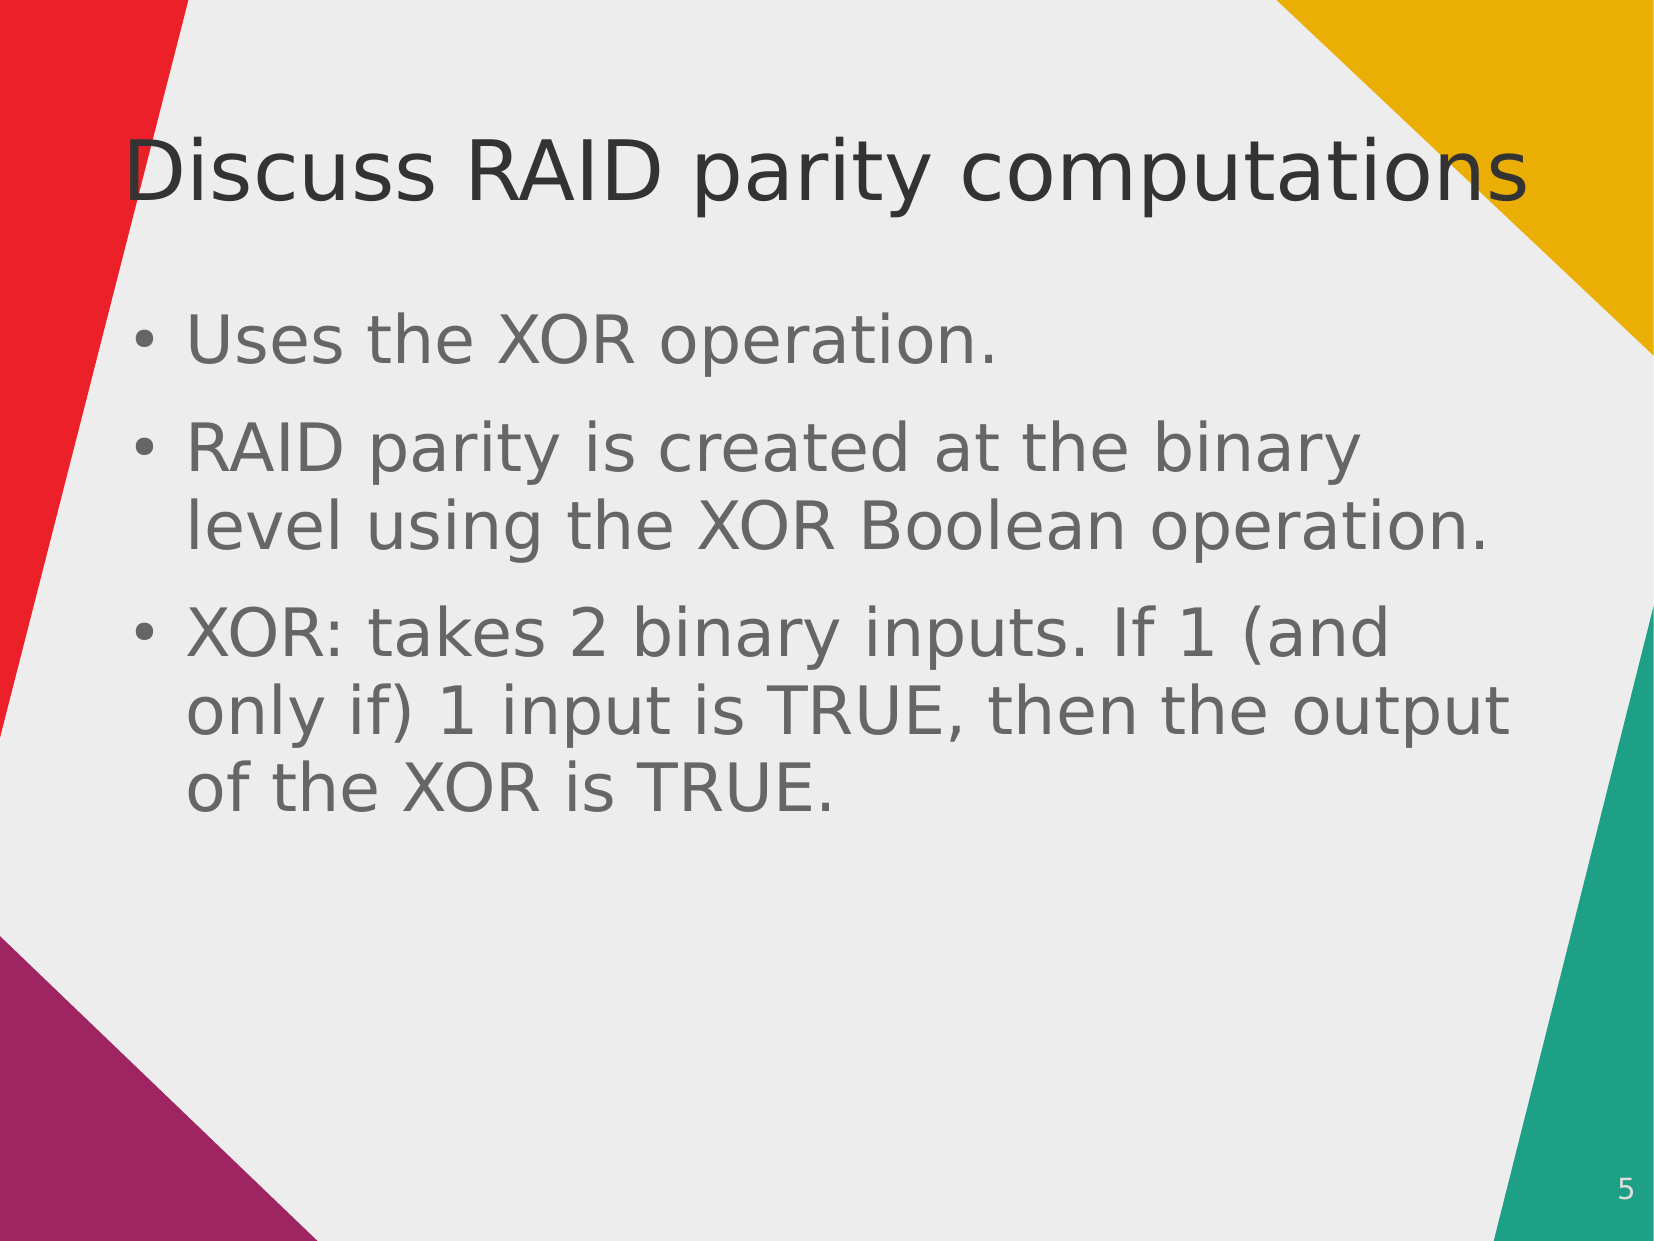

# Discuss RAID parity computations
Uses the XOR operation.
RAID parity is created at the binary level using the XOR Boolean operation.
XOR: takes 2 binary inputs. If 1 (and only if) 1 input is TRUE, then the output of the XOR is TRUE.
5